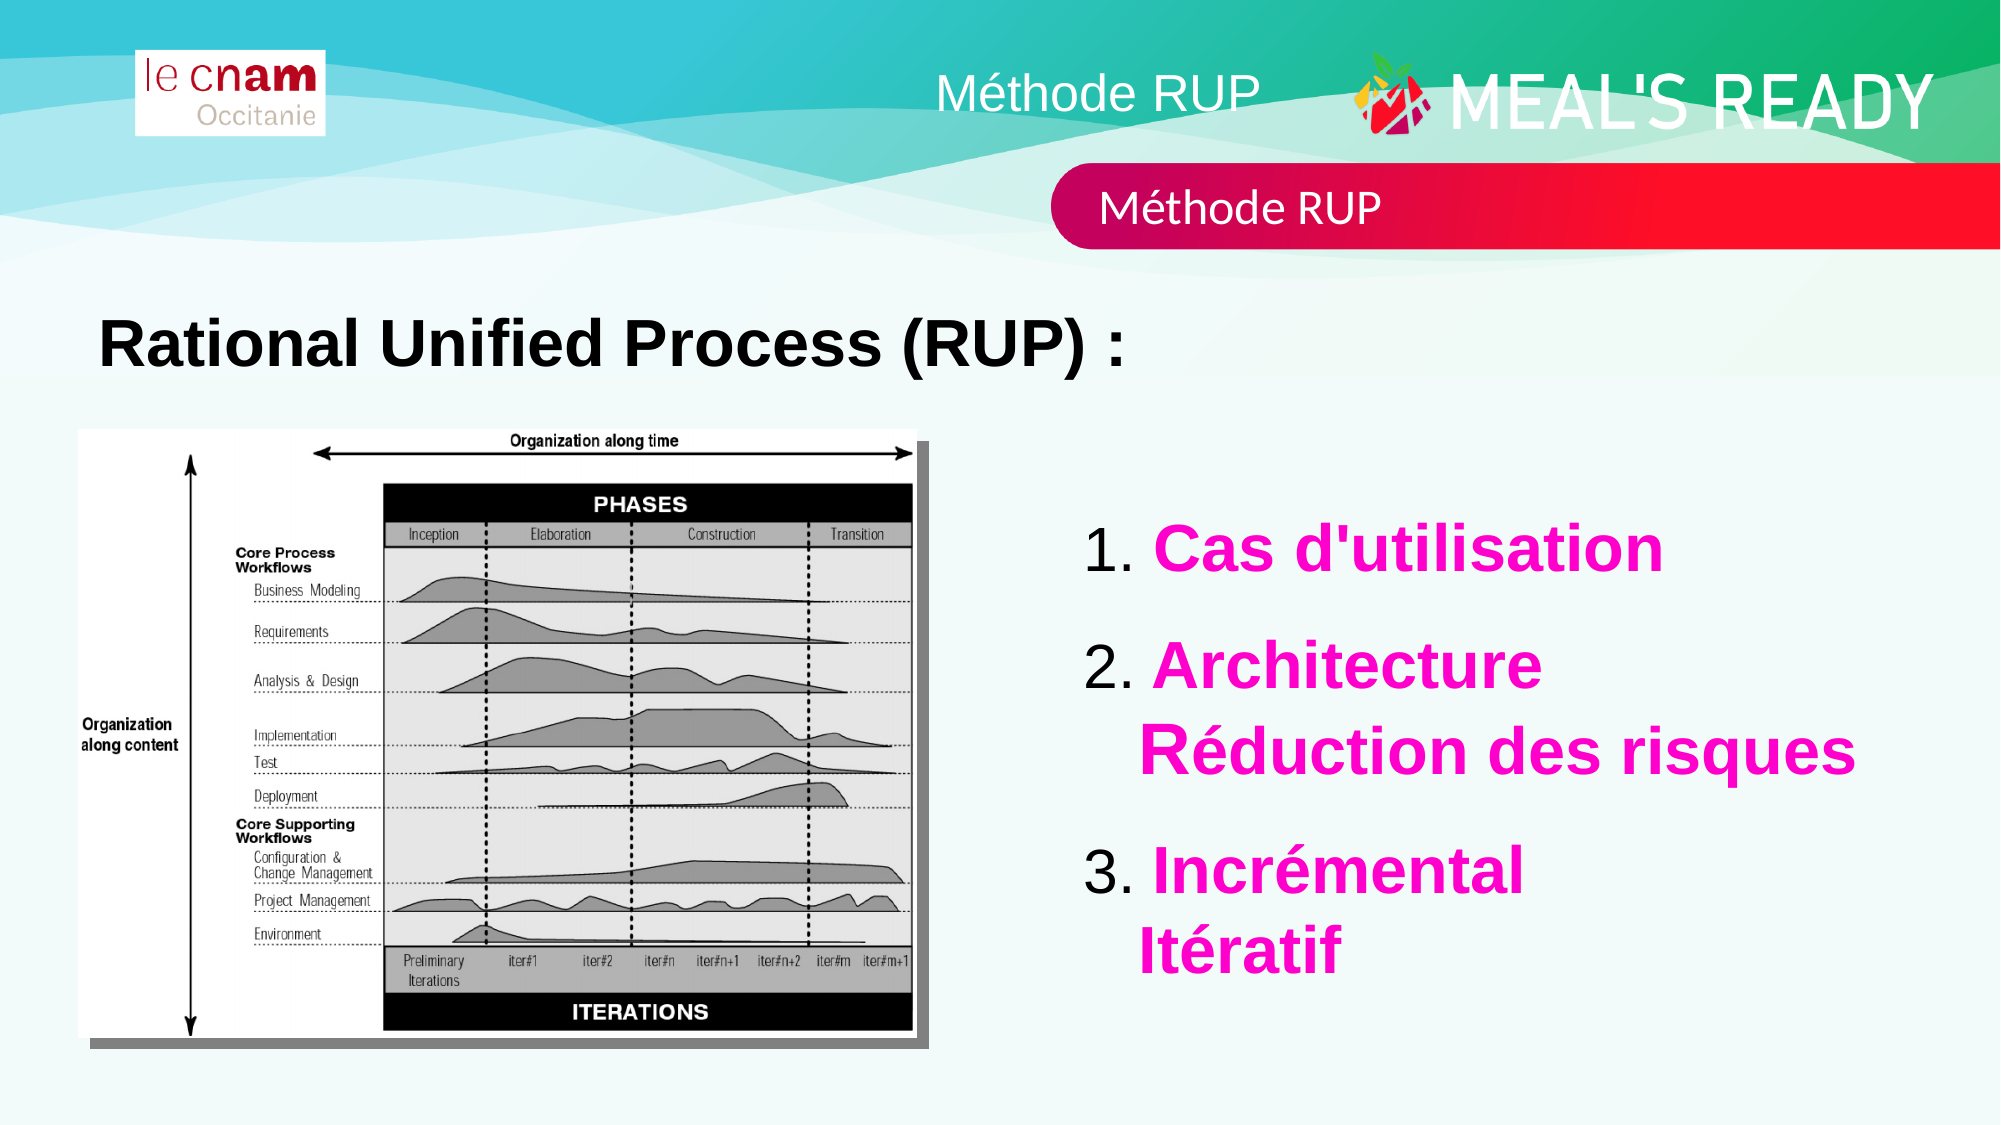

Méthode RUP
Méthode RUP
Rational Unified Process (RUP) :
1. Cas d'utilisation
2. Architecture
 Réduction des risques
3. Incrémental
 Itératif